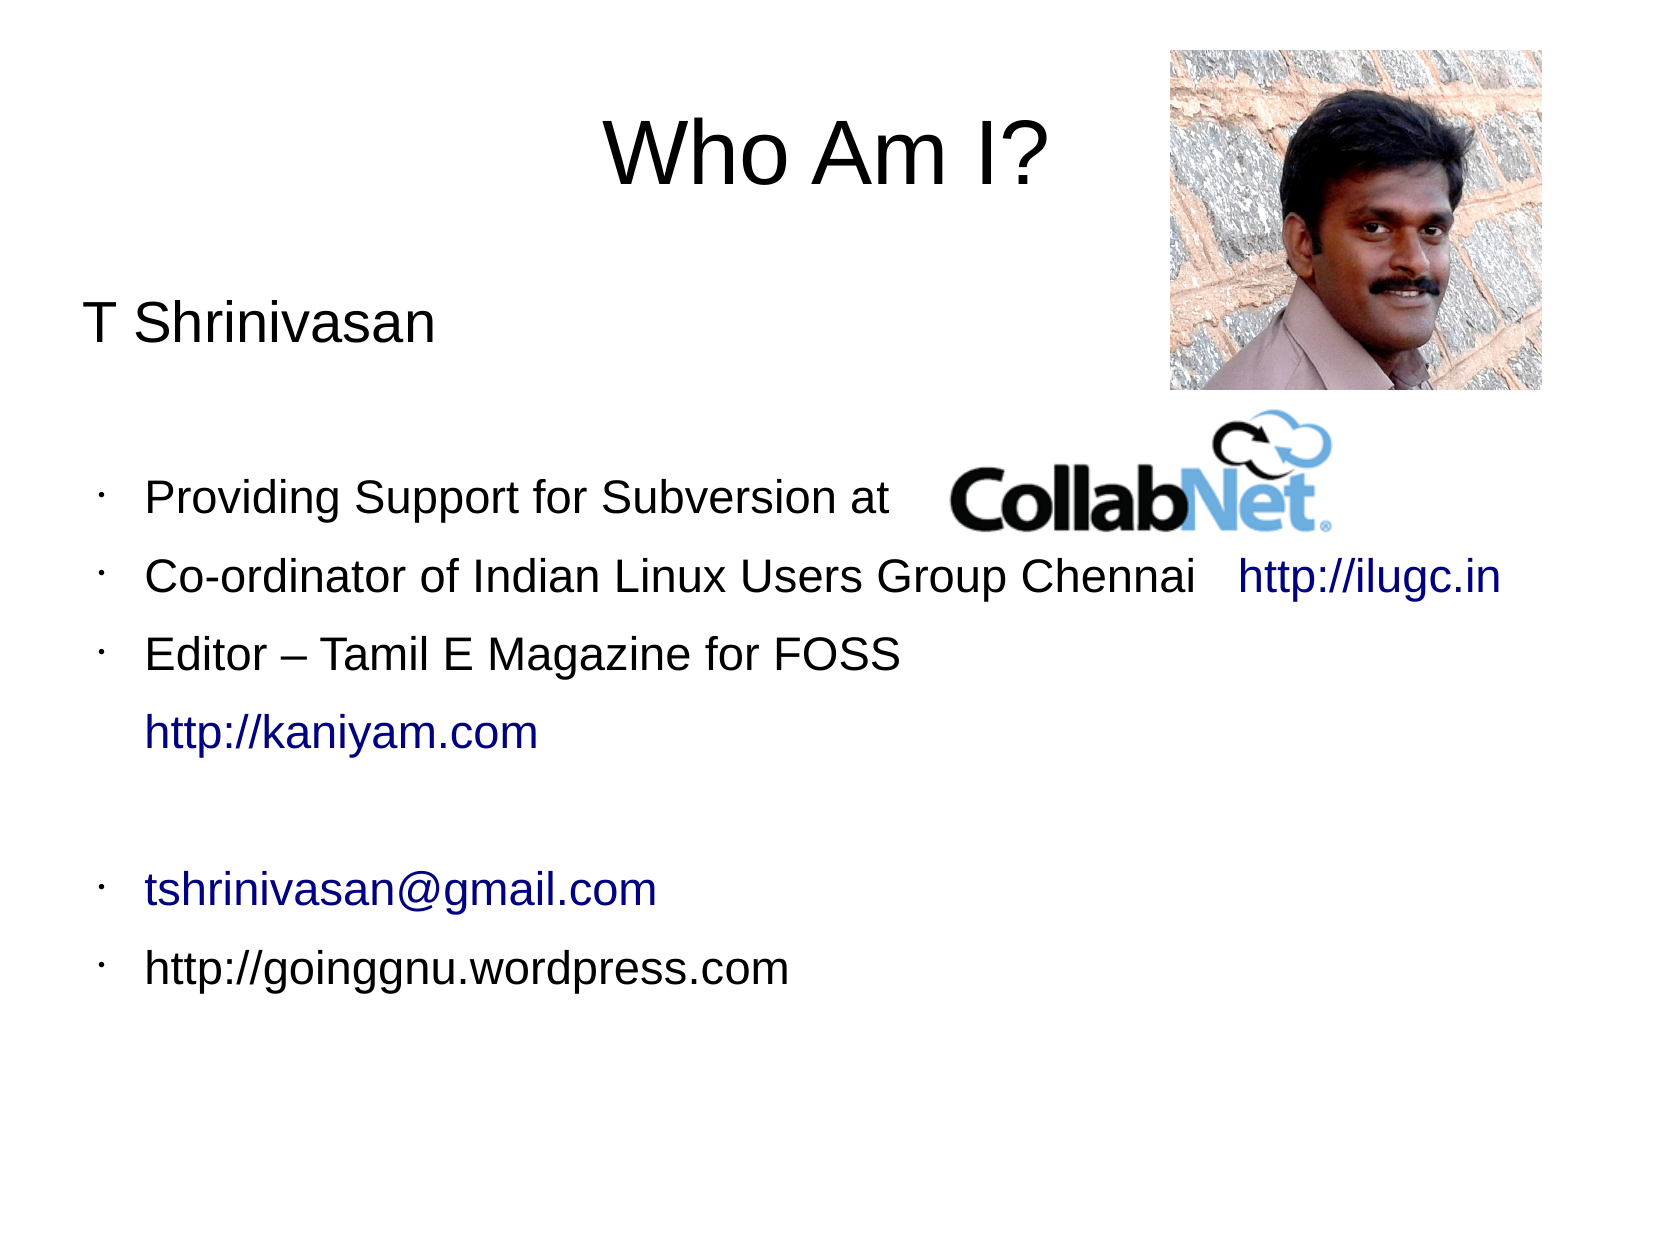

# Who Am I?
T Shrinivasan
Providing Support for Subversion at
Co-ordinator of Indian Linux Users Group Chennai http://ilugc.in
Editor – Tamil E Magazine for FOSS
http://kaniyam.com
tshrinivasan@gmail.com
http://goinggnu.wordpress.com